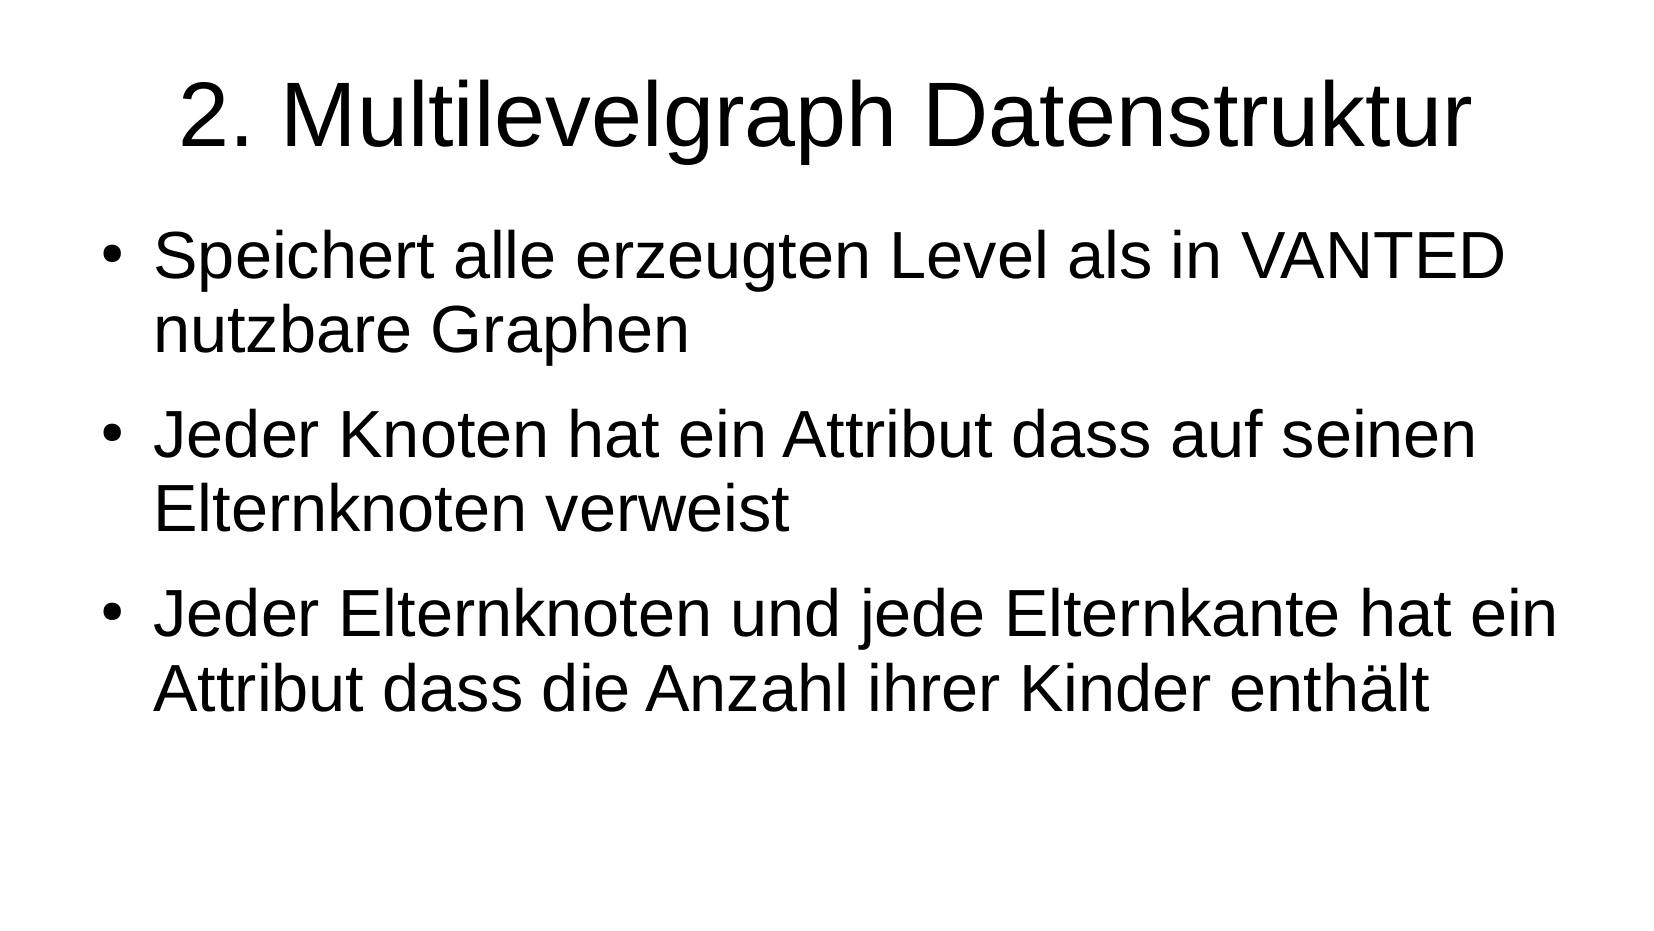

# 2. Multilevelgraph Datenstruktur
Speichert alle erzeugten Level als in VANTED nutzbare Graphen
Jeder Knoten hat ein Attribut dass auf seinen Elternknoten verweist
Jeder Elternknoten und jede Elternkante hat ein Attribut dass die Anzahl ihrer Kinder enthält